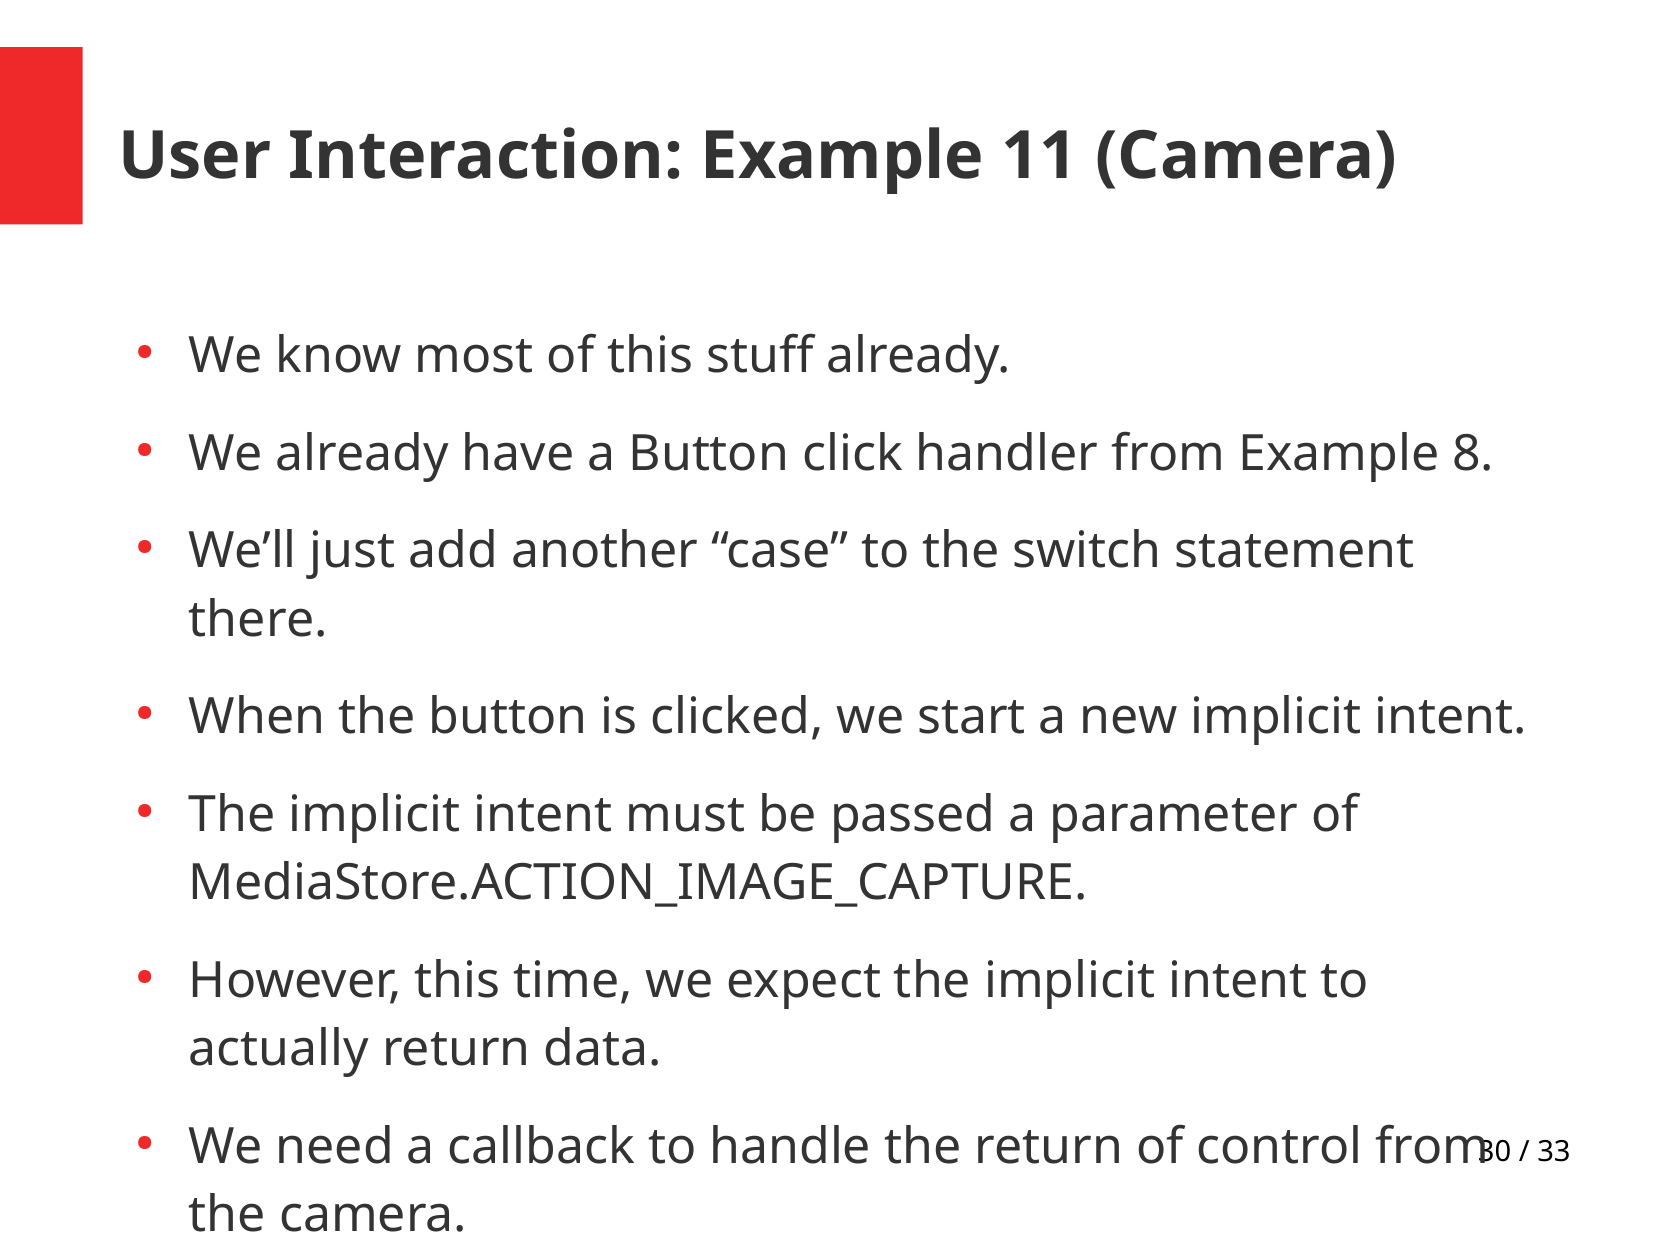

# User Interaction: Example 11 (Camera)
We know most of this stuff already.
We already have a Button click handler from Example 8.
We’ll just add another “case” to the switch statement there.
When the button is clicked, we start a new implicit intent.
The implicit intent must be passed a parameter of MediaStore.ACTION_IMAGE_CAPTURE.
However, this time, we expect the implicit intent to actually return data.
We need a callback to handle the return of control from the camera.
30